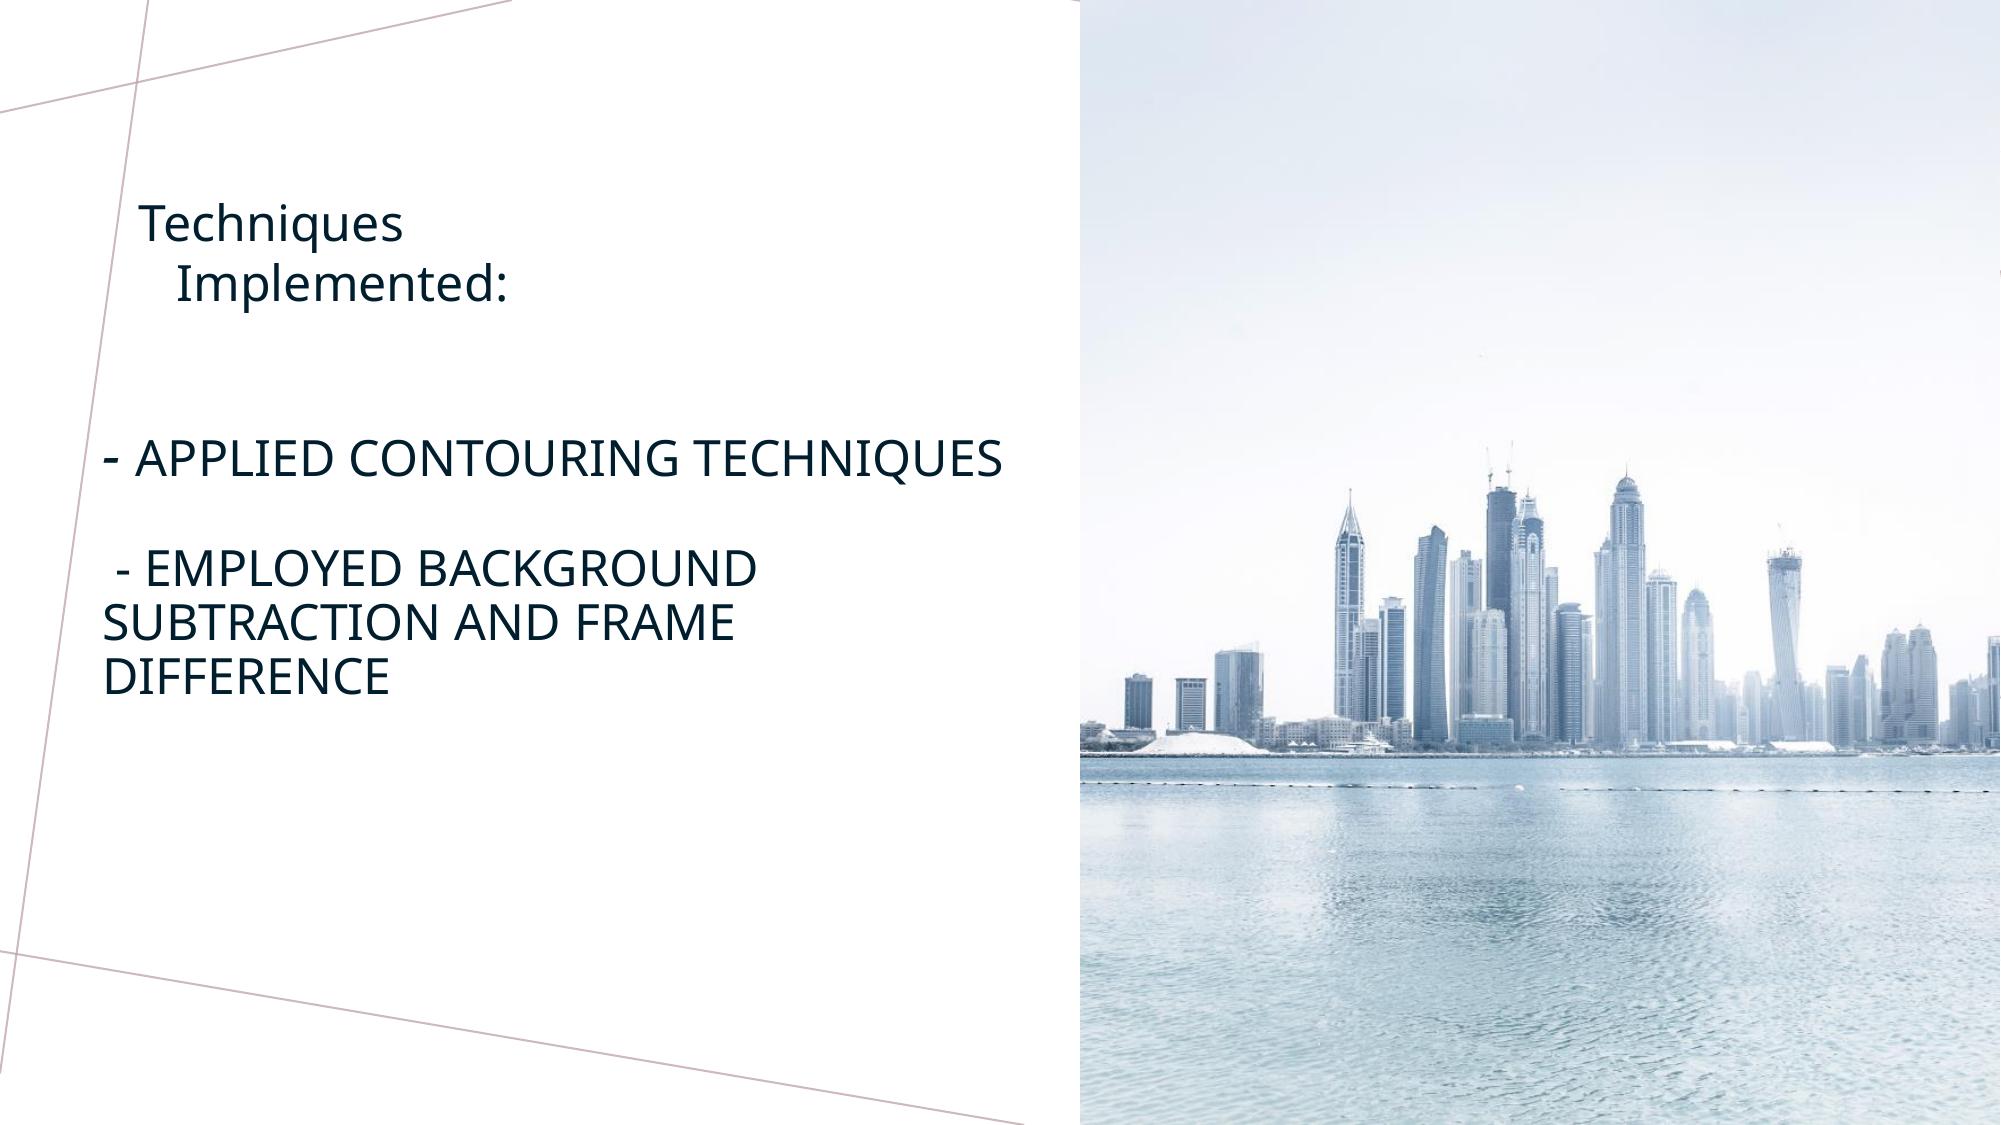

Techniques Implemented:
# - Applied contouring techniques - Employed background subtraction and frame difference